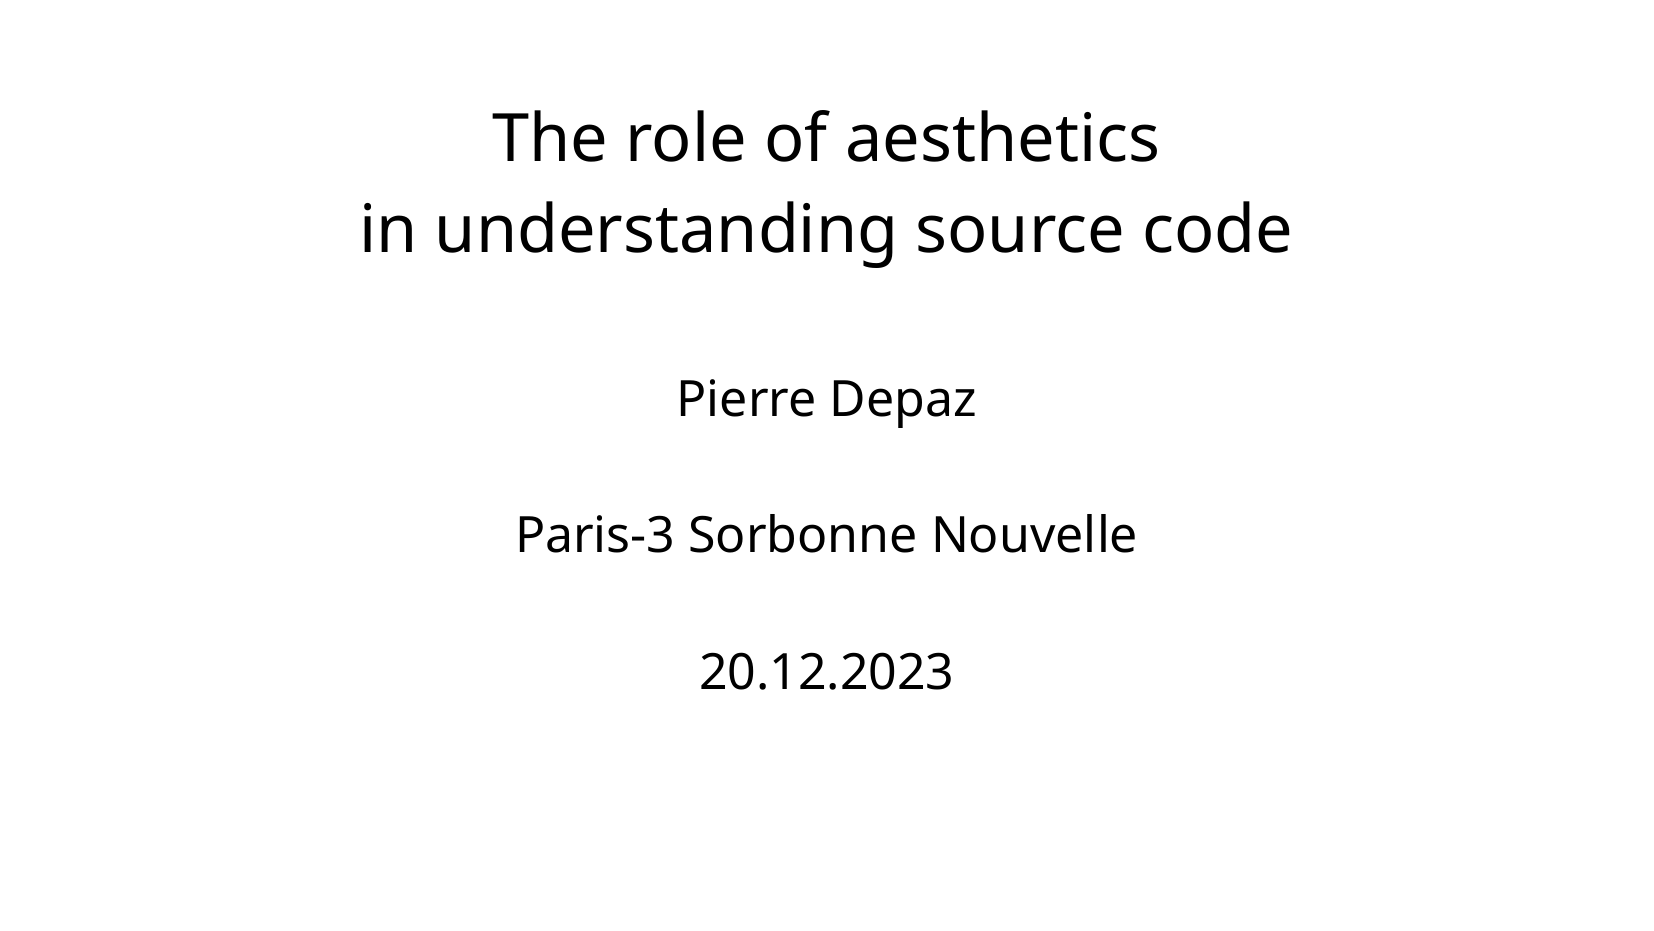

# The role of aesthetics
in understanding source code
Pierre Depaz
Paris-3 Sorbonne Nouvelle
20.12.2023